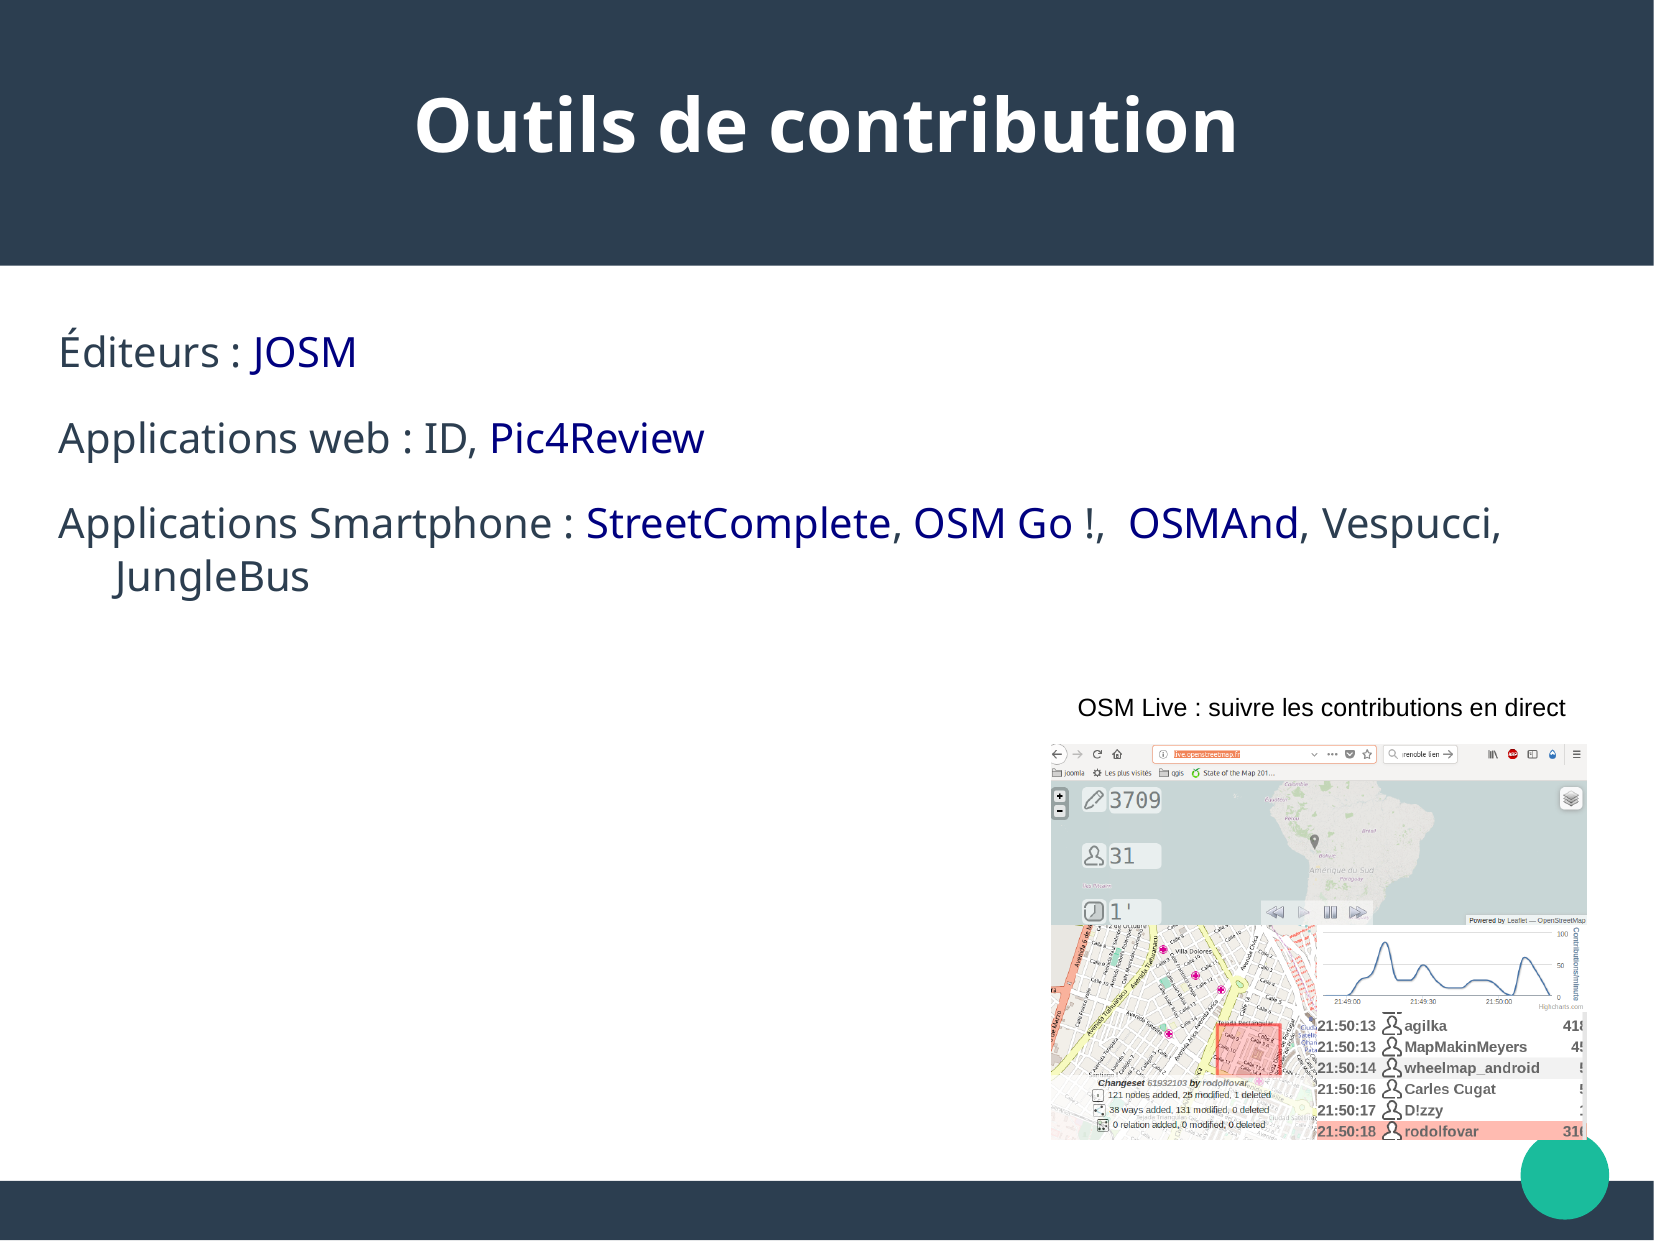

# Outils de contribution
Éditeurs : JOSM
Applications web : ID, Pic4Review
Applications Smartphone : StreetComplete, OSM Go !, OSMAnd, Vespucci, JungleBus
OSM Live : suivre les contributions en direct